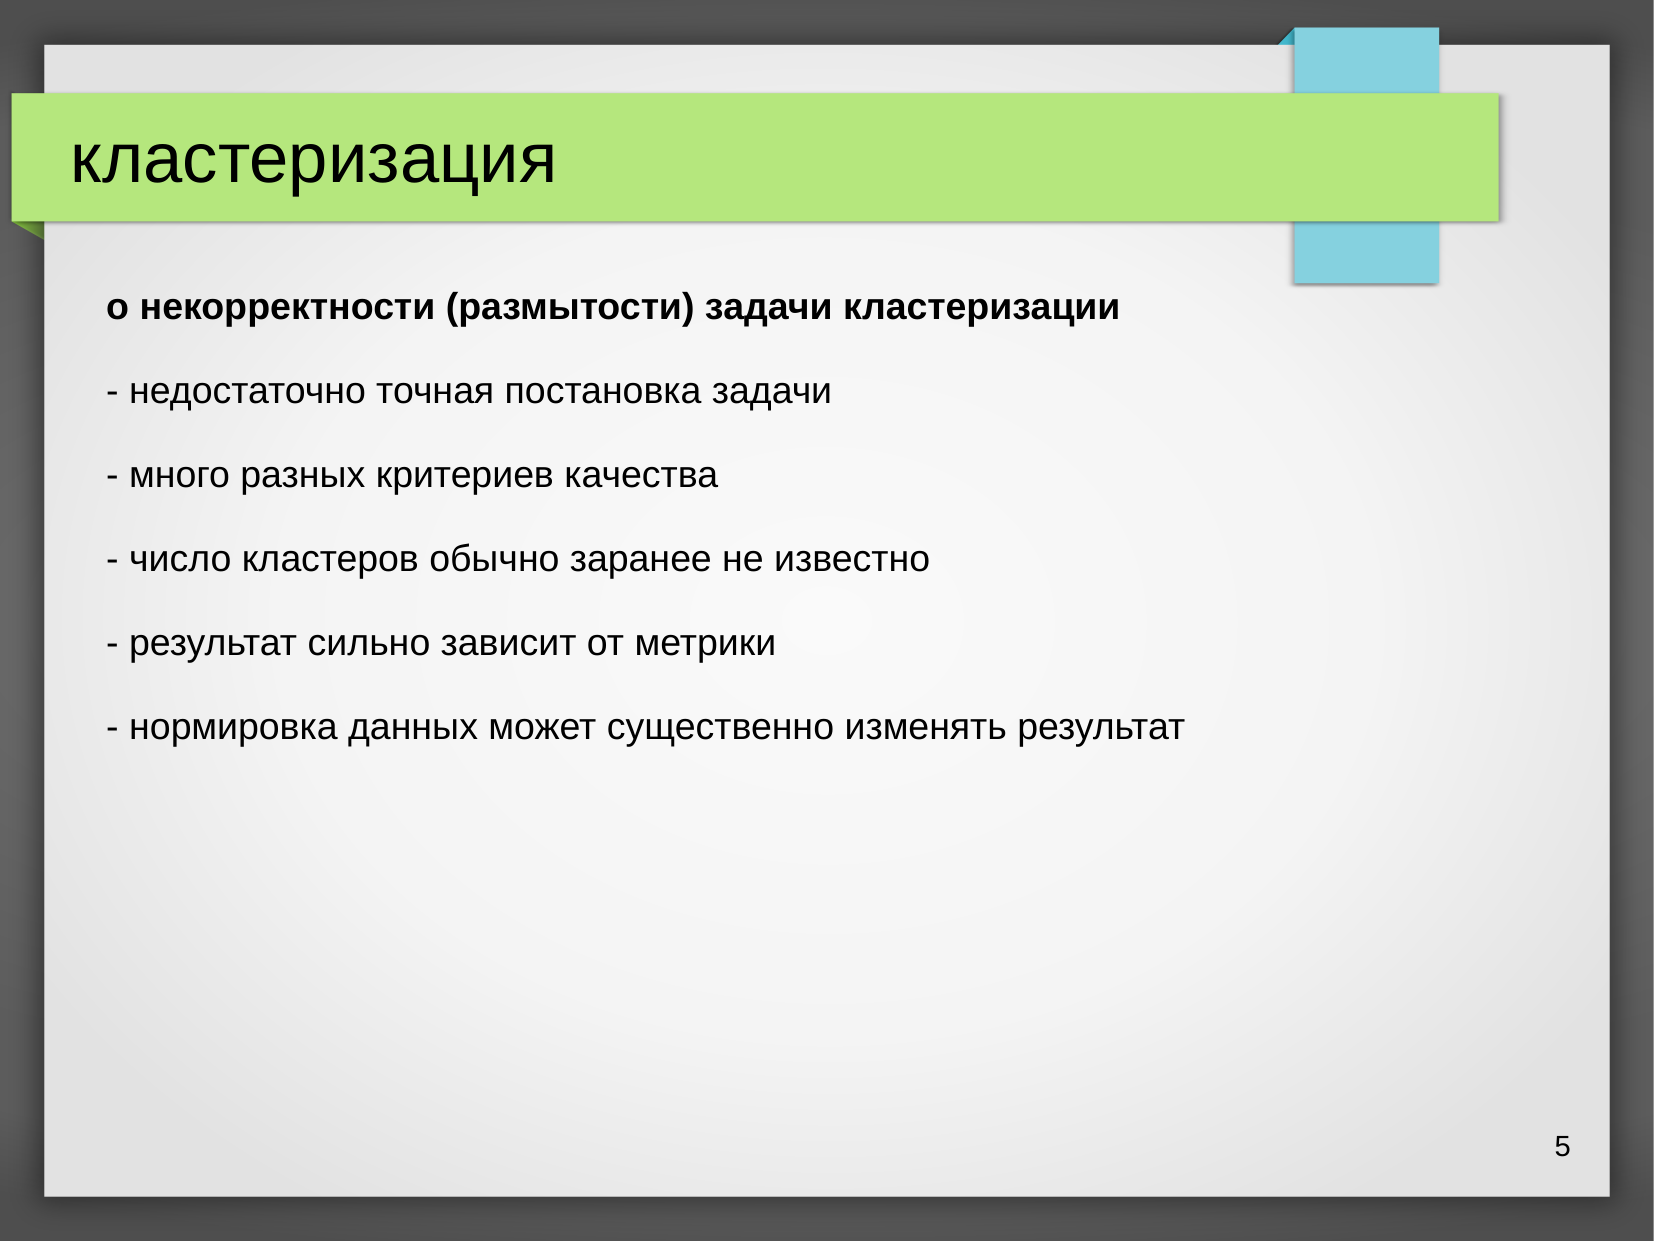

# кластеризация
о некорректности (размытости) задачи кластеризации
- недостаточно точная постановка задачи
- много разных критериев качества
- число кластеров обычно заранее не известно
- результат сильно зависит от метрики
- нормировка данных может существенно изменять результат
5